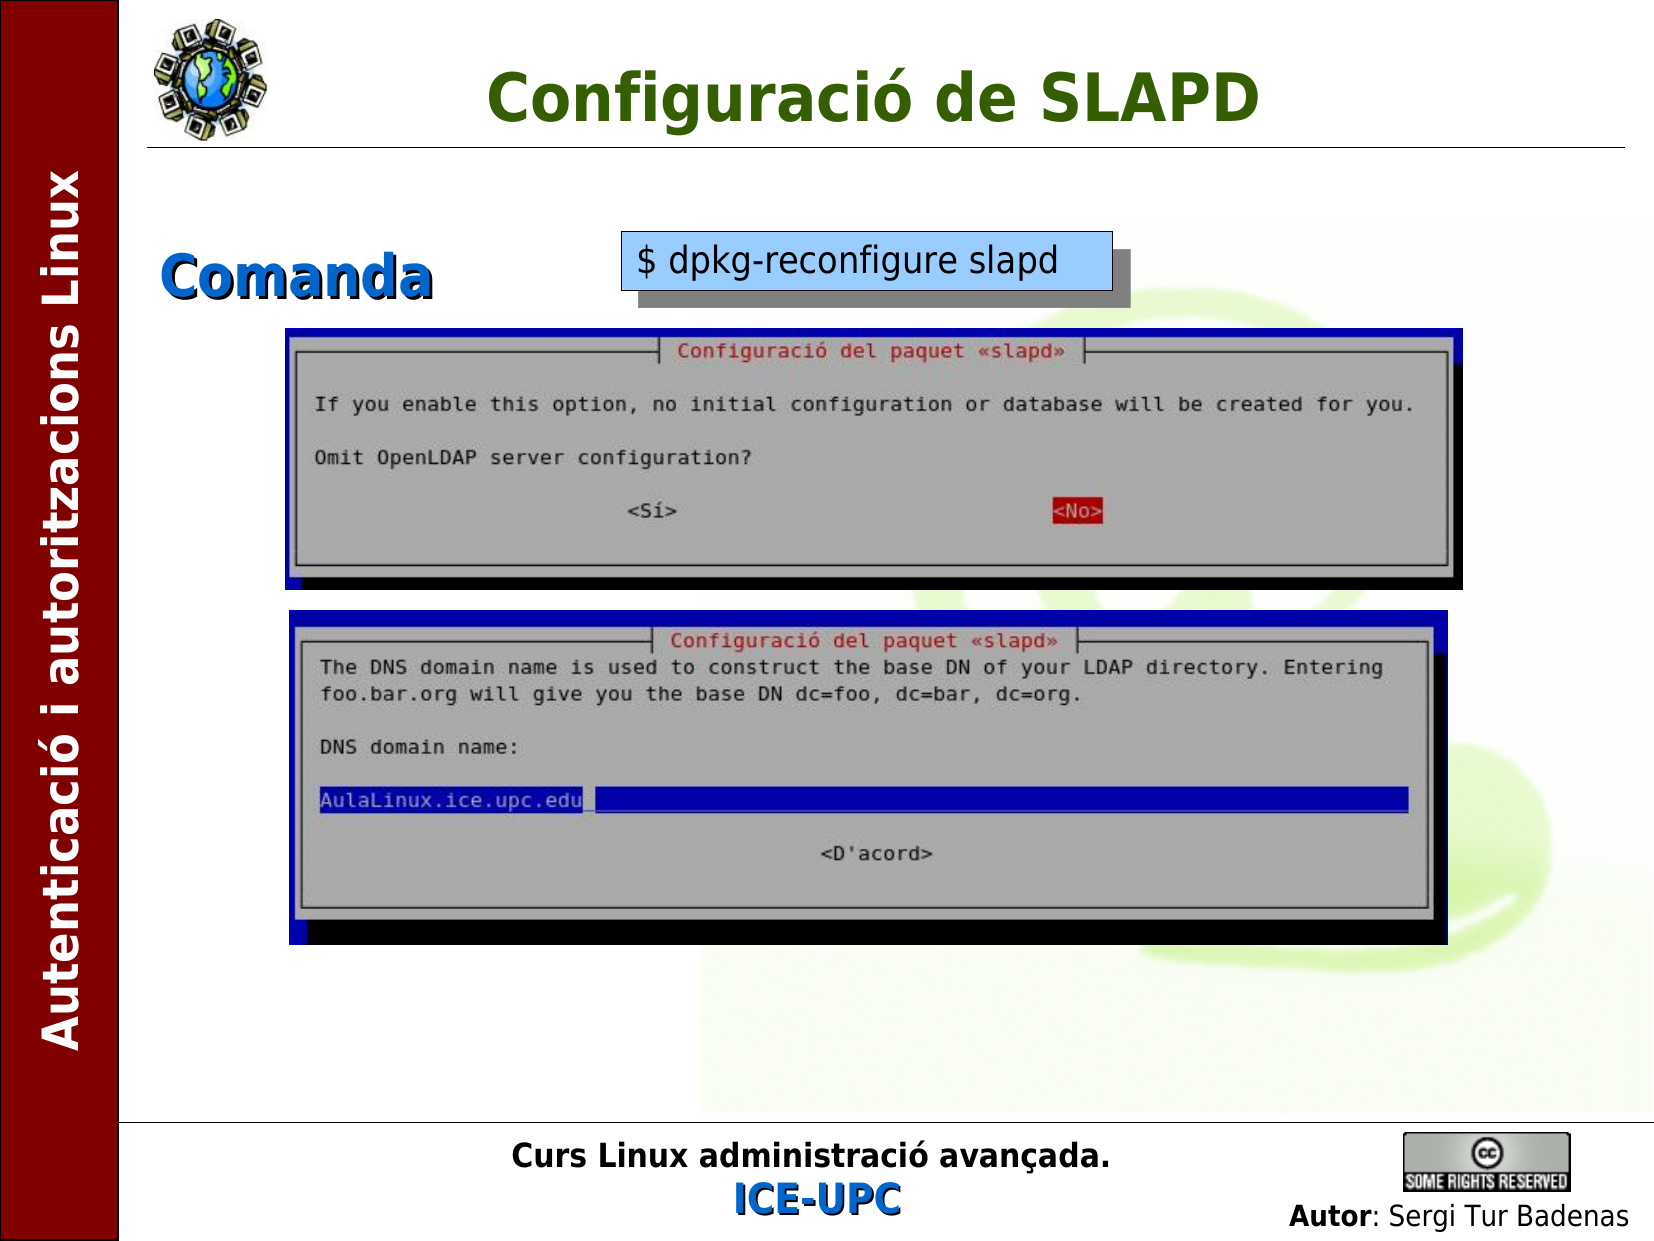

# Configuració de SLAPD
$ dpkg-reconfigure slapd
Comanda